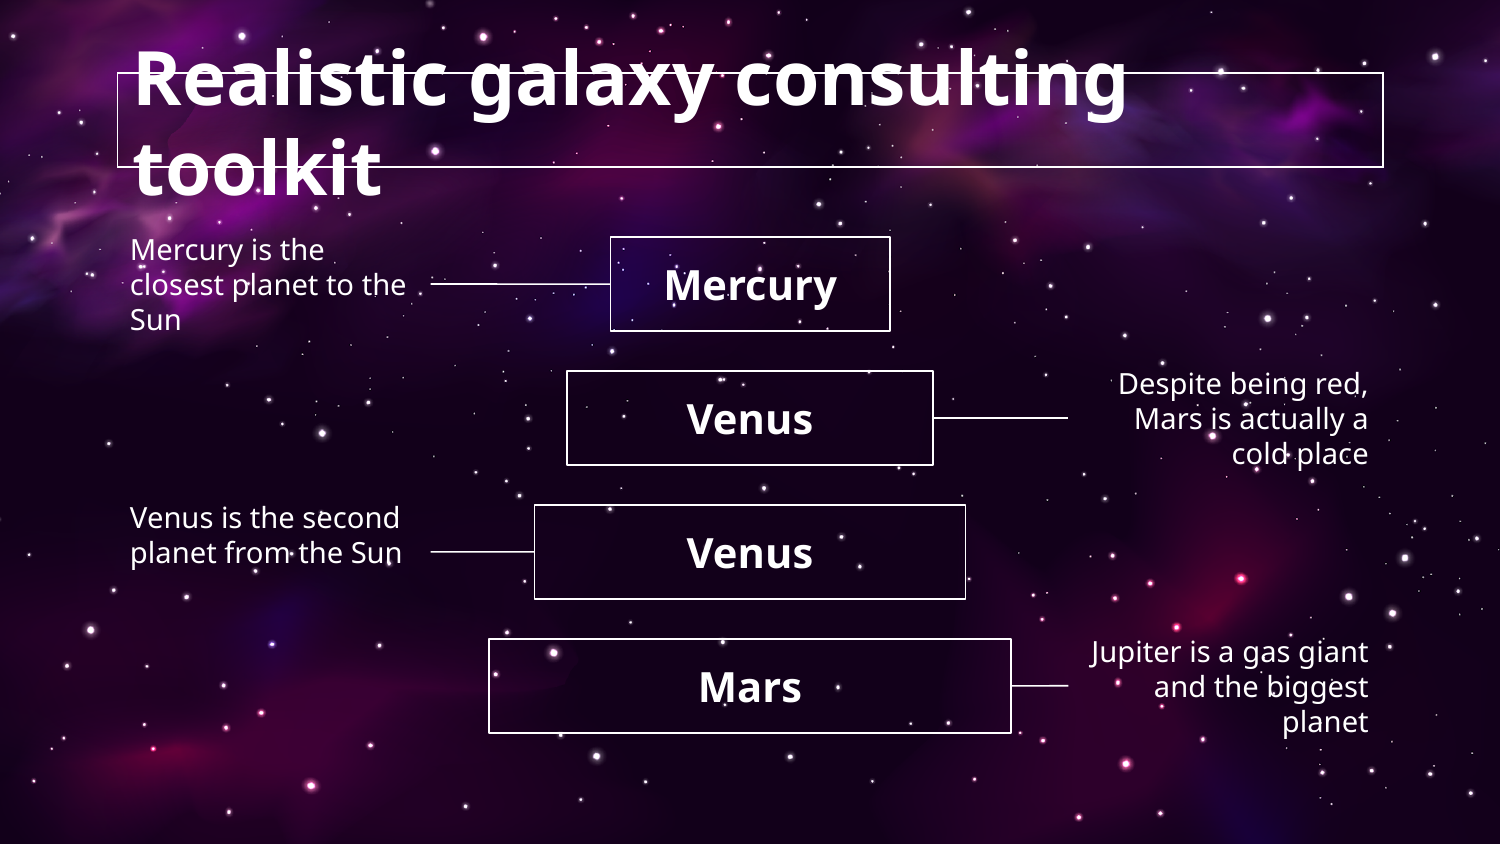

# Realistic galaxy consulting toolkit
Mercury is the closest planet to the Sun
Mercury
Despite being red, Mars is actually a cold place
Venus
Venus is the second planet from the Sun
Venus
Jupiter is a gas giant and the biggest planet
Mars